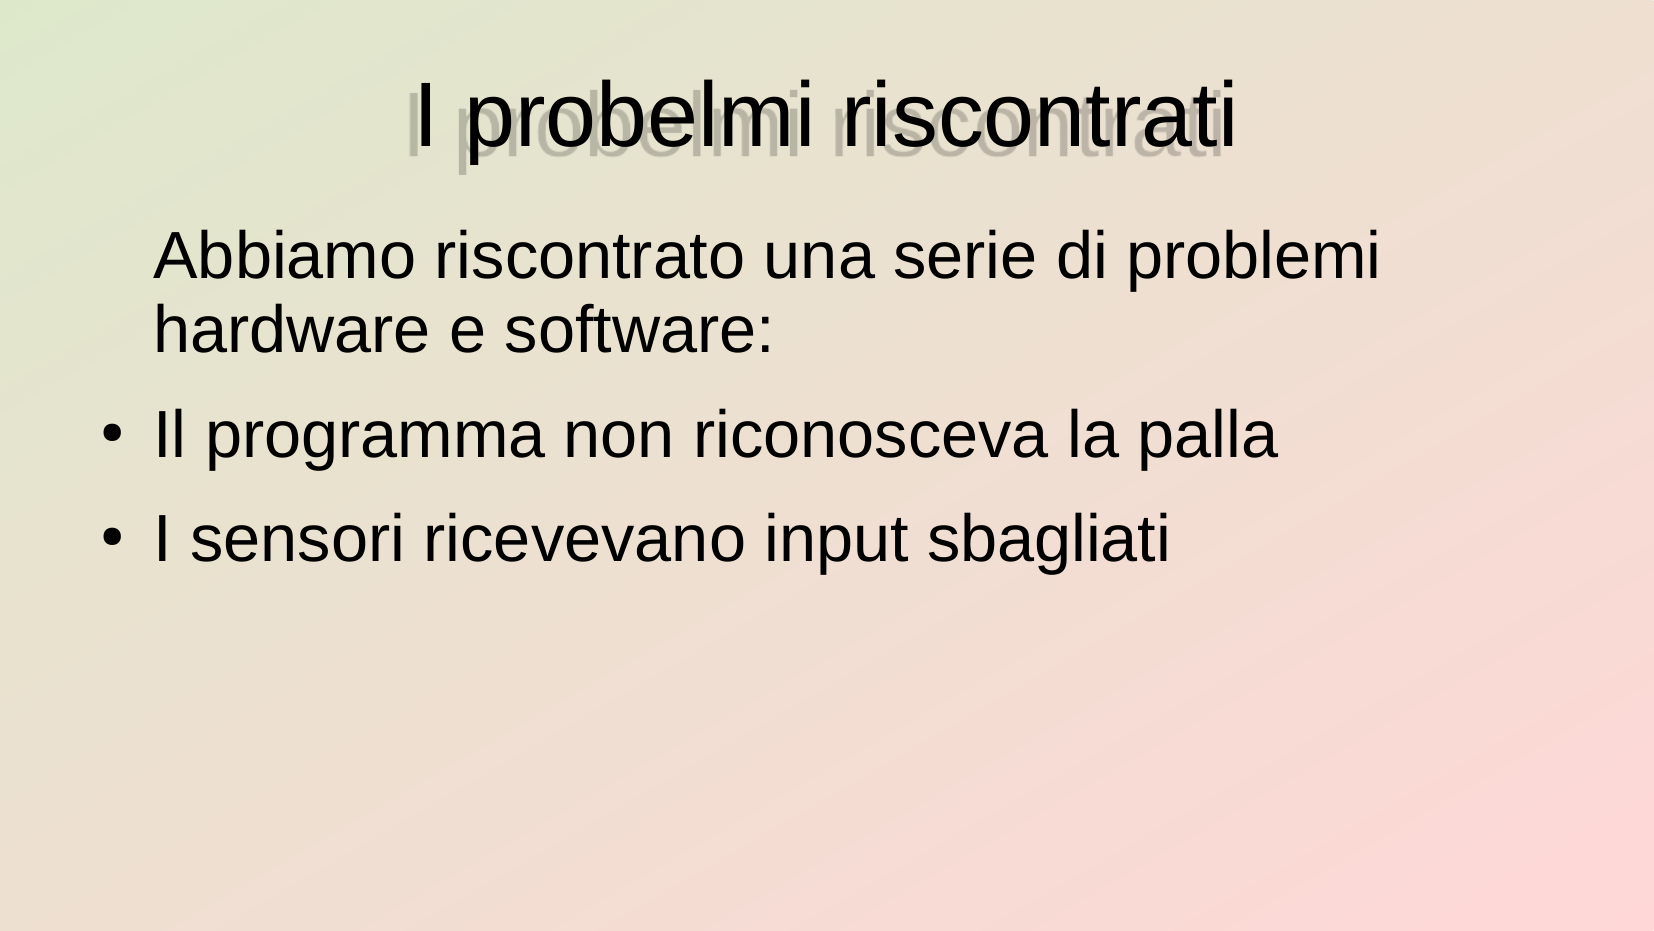

# I probelmi riscontrati
Abbiamo riscontrato una serie di problemi hardware e software:
Il programma non riconosceva la palla
I sensori ricevevano input sbagliati